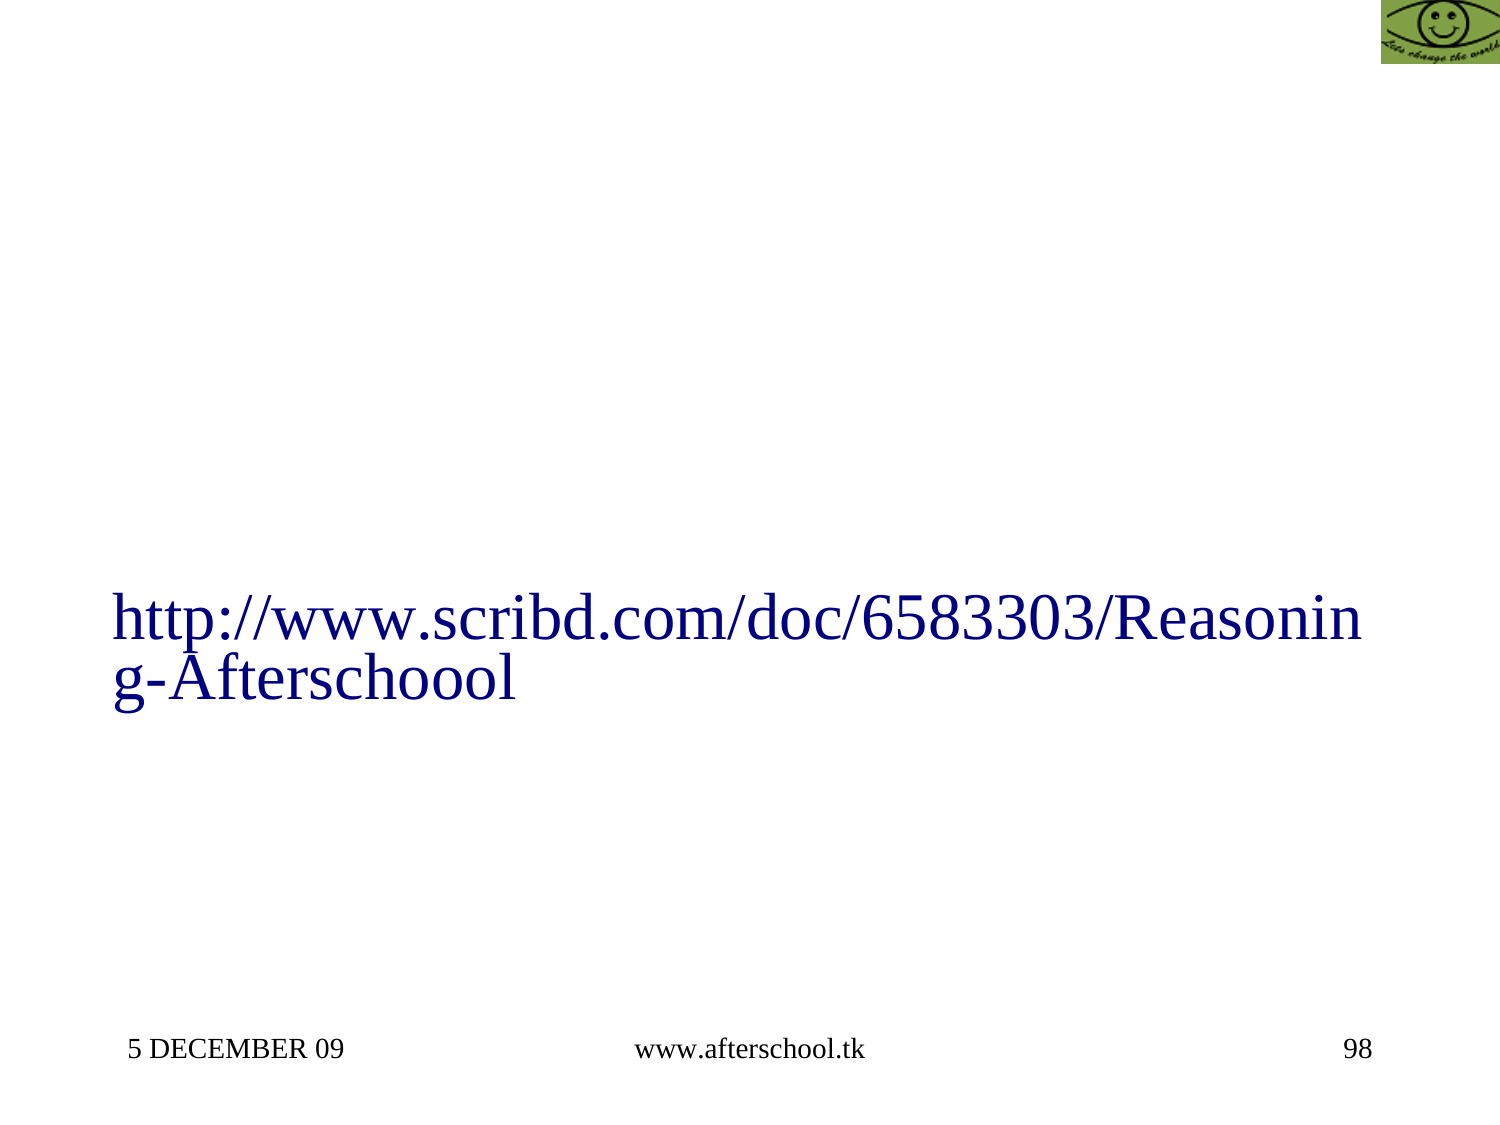

#
http://www.scribd.com/doc/6583303/Reasoning-Afterschoool
MFI Seminar Jain PG College
AFTERSCHOOOL centre for social entrepreneurship
98